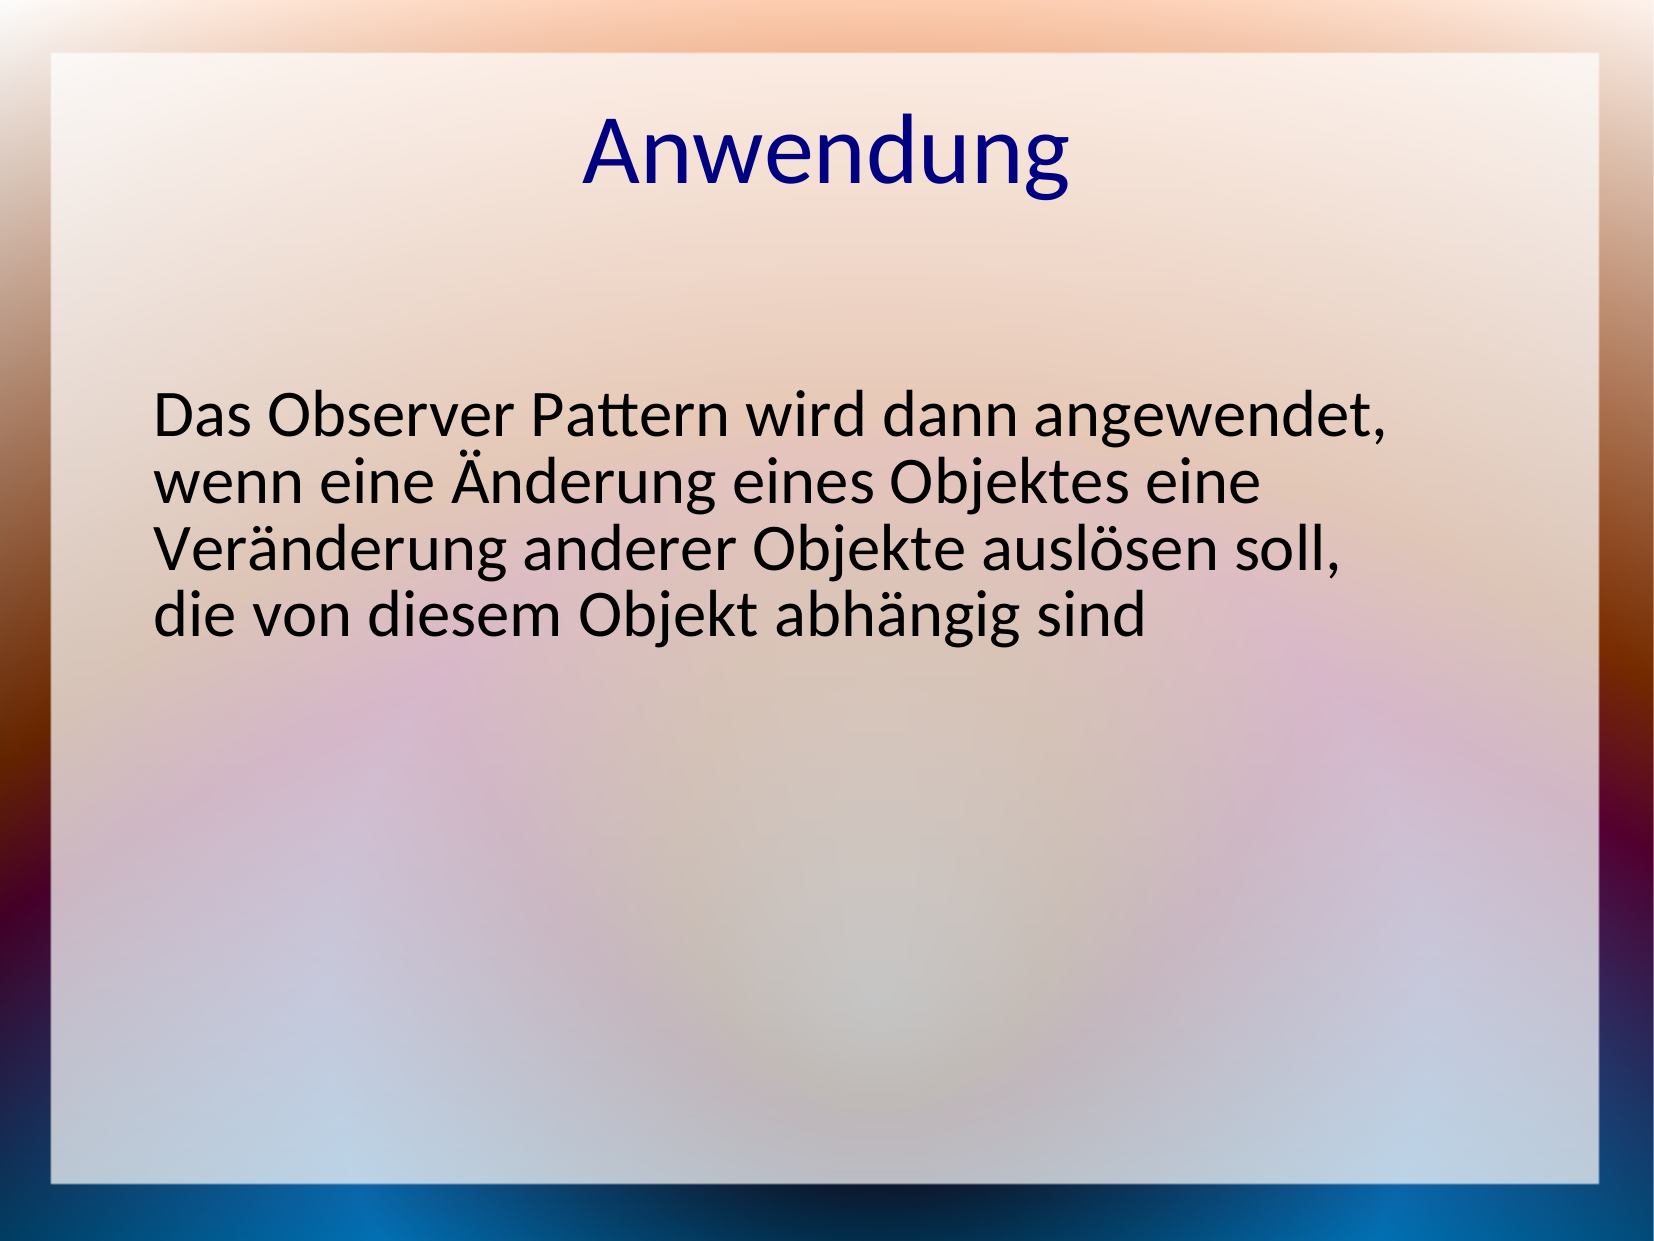

# Anwendung
Das Observer Pattern wird dann angewendet,
wenn eine Änderung eines Objektes eine Veränderung anderer Objekte auslösen soll,
die von diesem Objekt abhängig sind